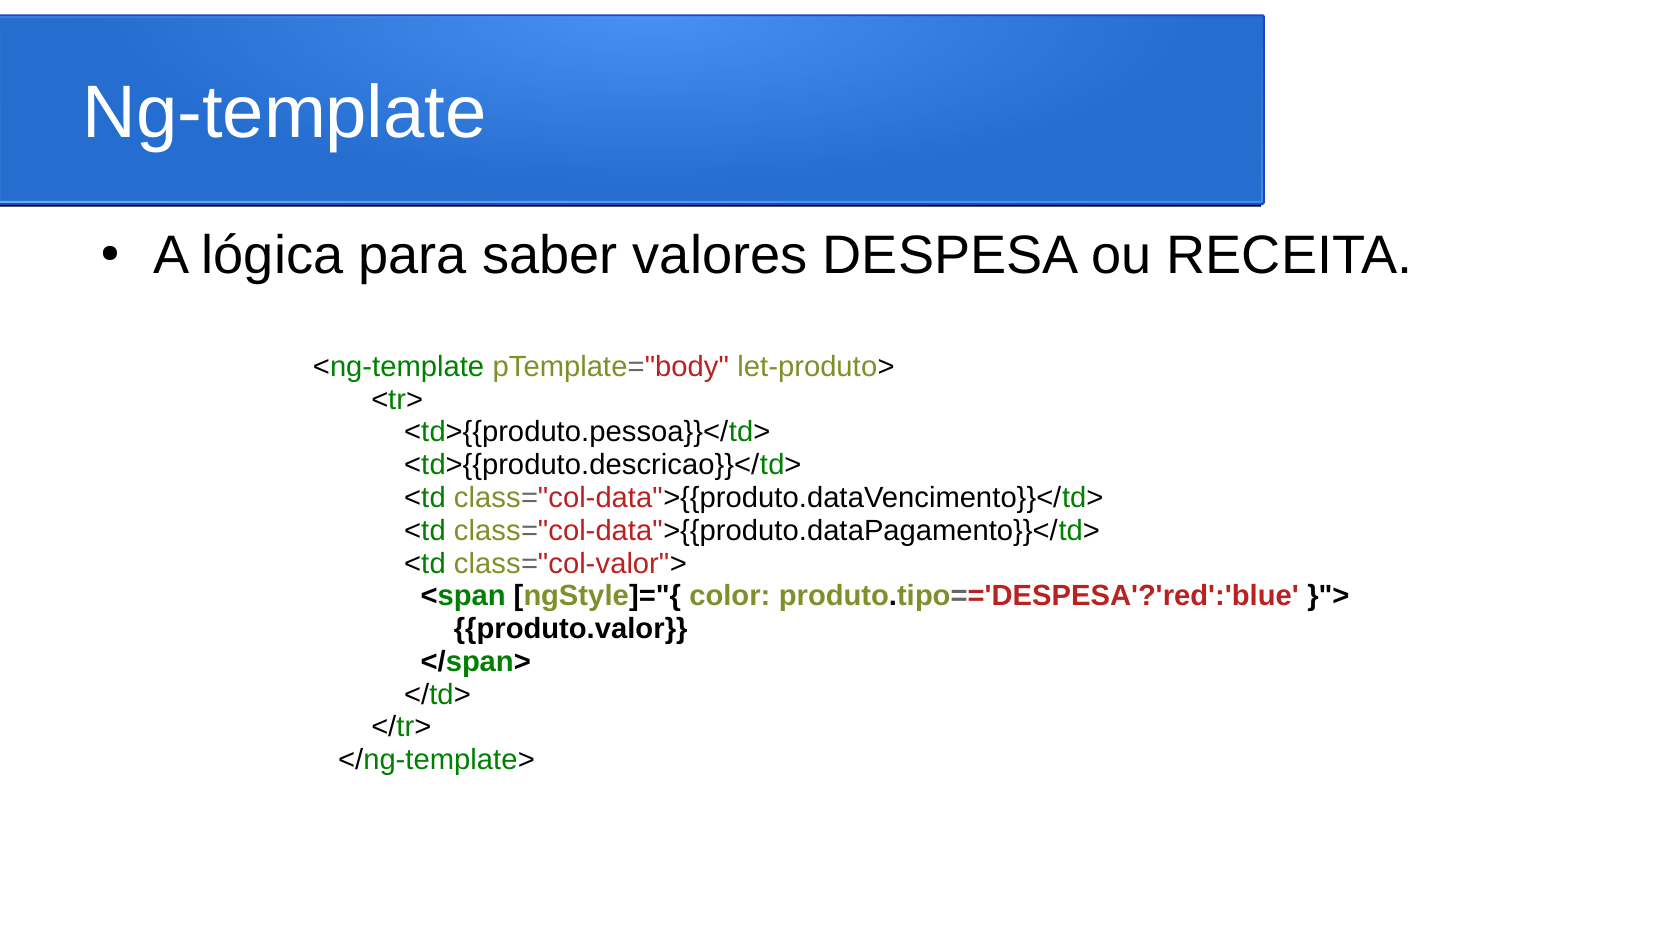

# Ng-template
A lógica para saber valores DESPESA ou RECEITA.
	<ng-template pTemplate="body" let-produto>
 <tr>
 <td>{{produto.pessoa}}</td>
 <td>{{produto.descricao}}</td>
 <td class="col-data">{{produto.dataVencimento}}</td>
 <td class="col-data">{{produto.dataPagamento}}</td>
 <td class="col-valor">
 <span [ngStyle]="{ color: produto.tipo=='DESPESA'?'red':'blue' }">
 {{produto.valor}}
 </span>
 </td>
 </tr>
 </ng-template>